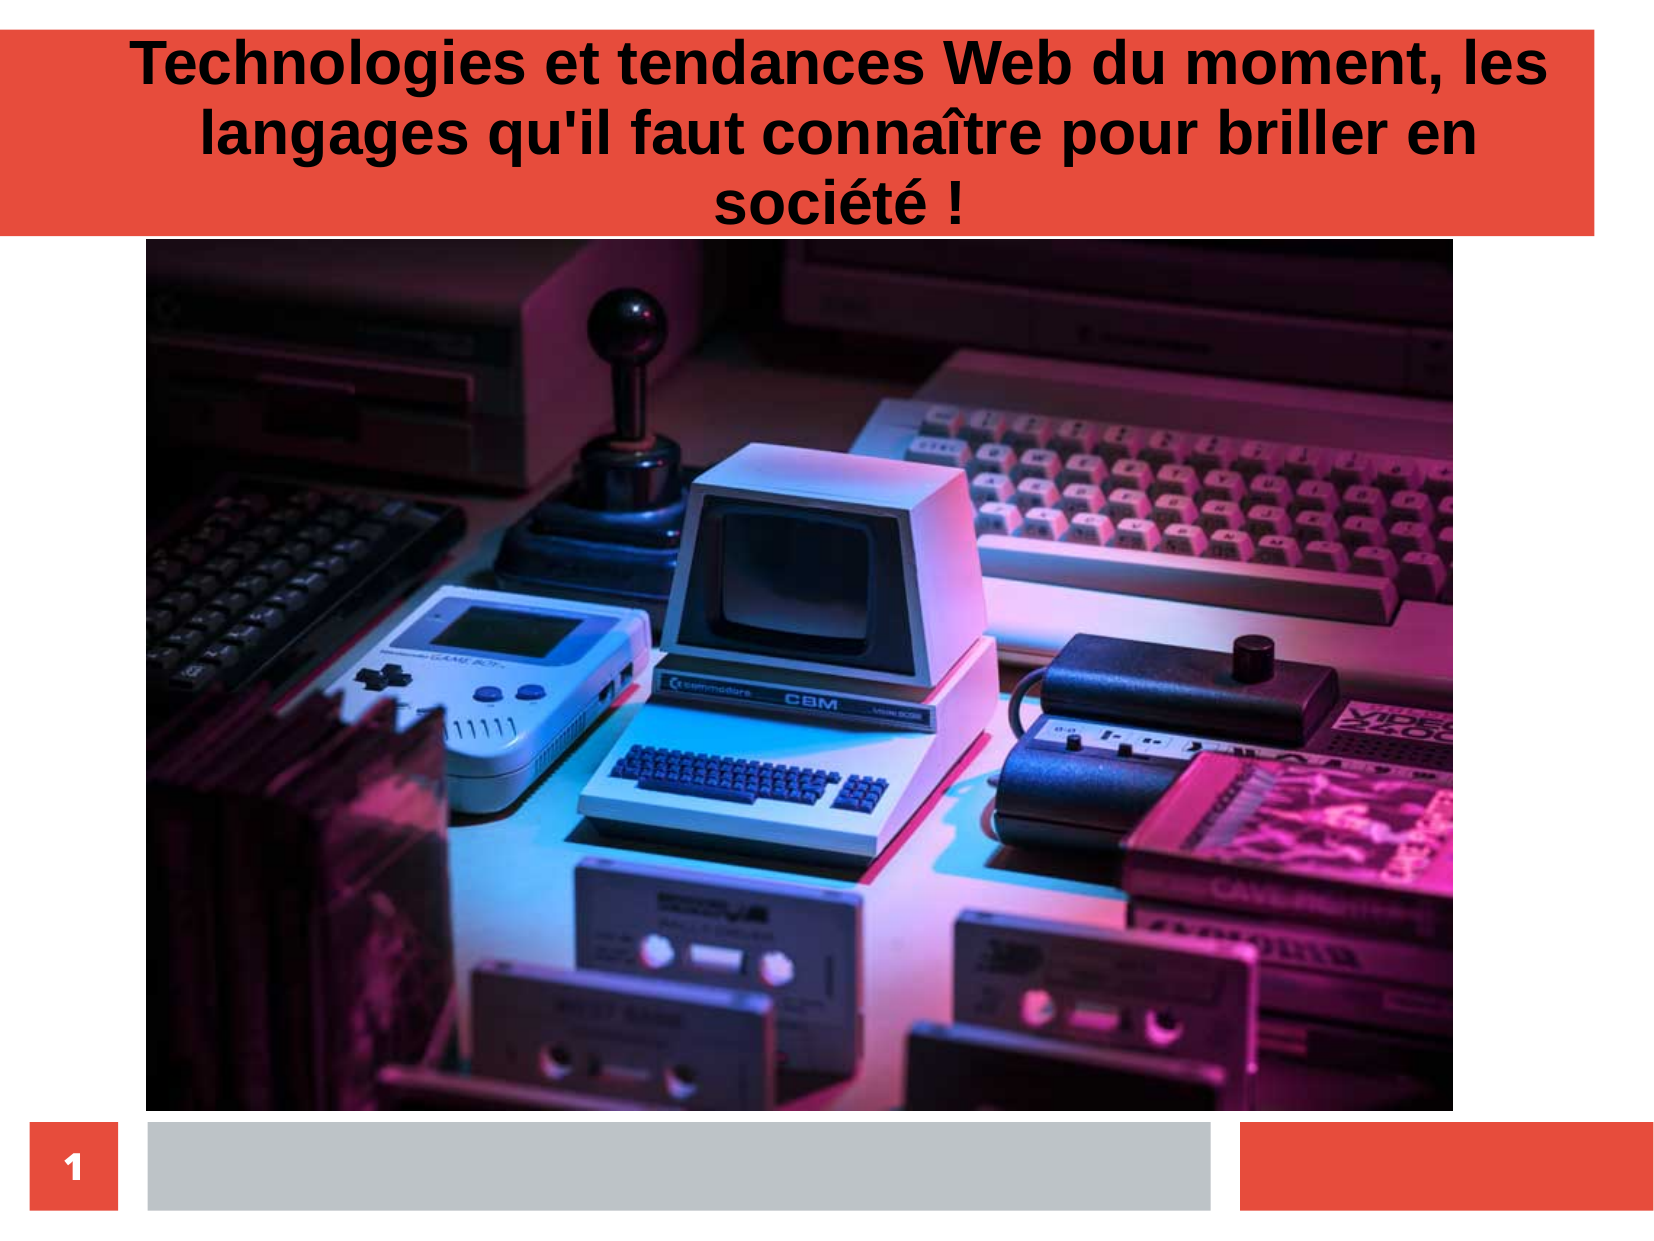

# Technologies et tendances Web du moment, les langages qu'il faut connaître pour briller en société !
1